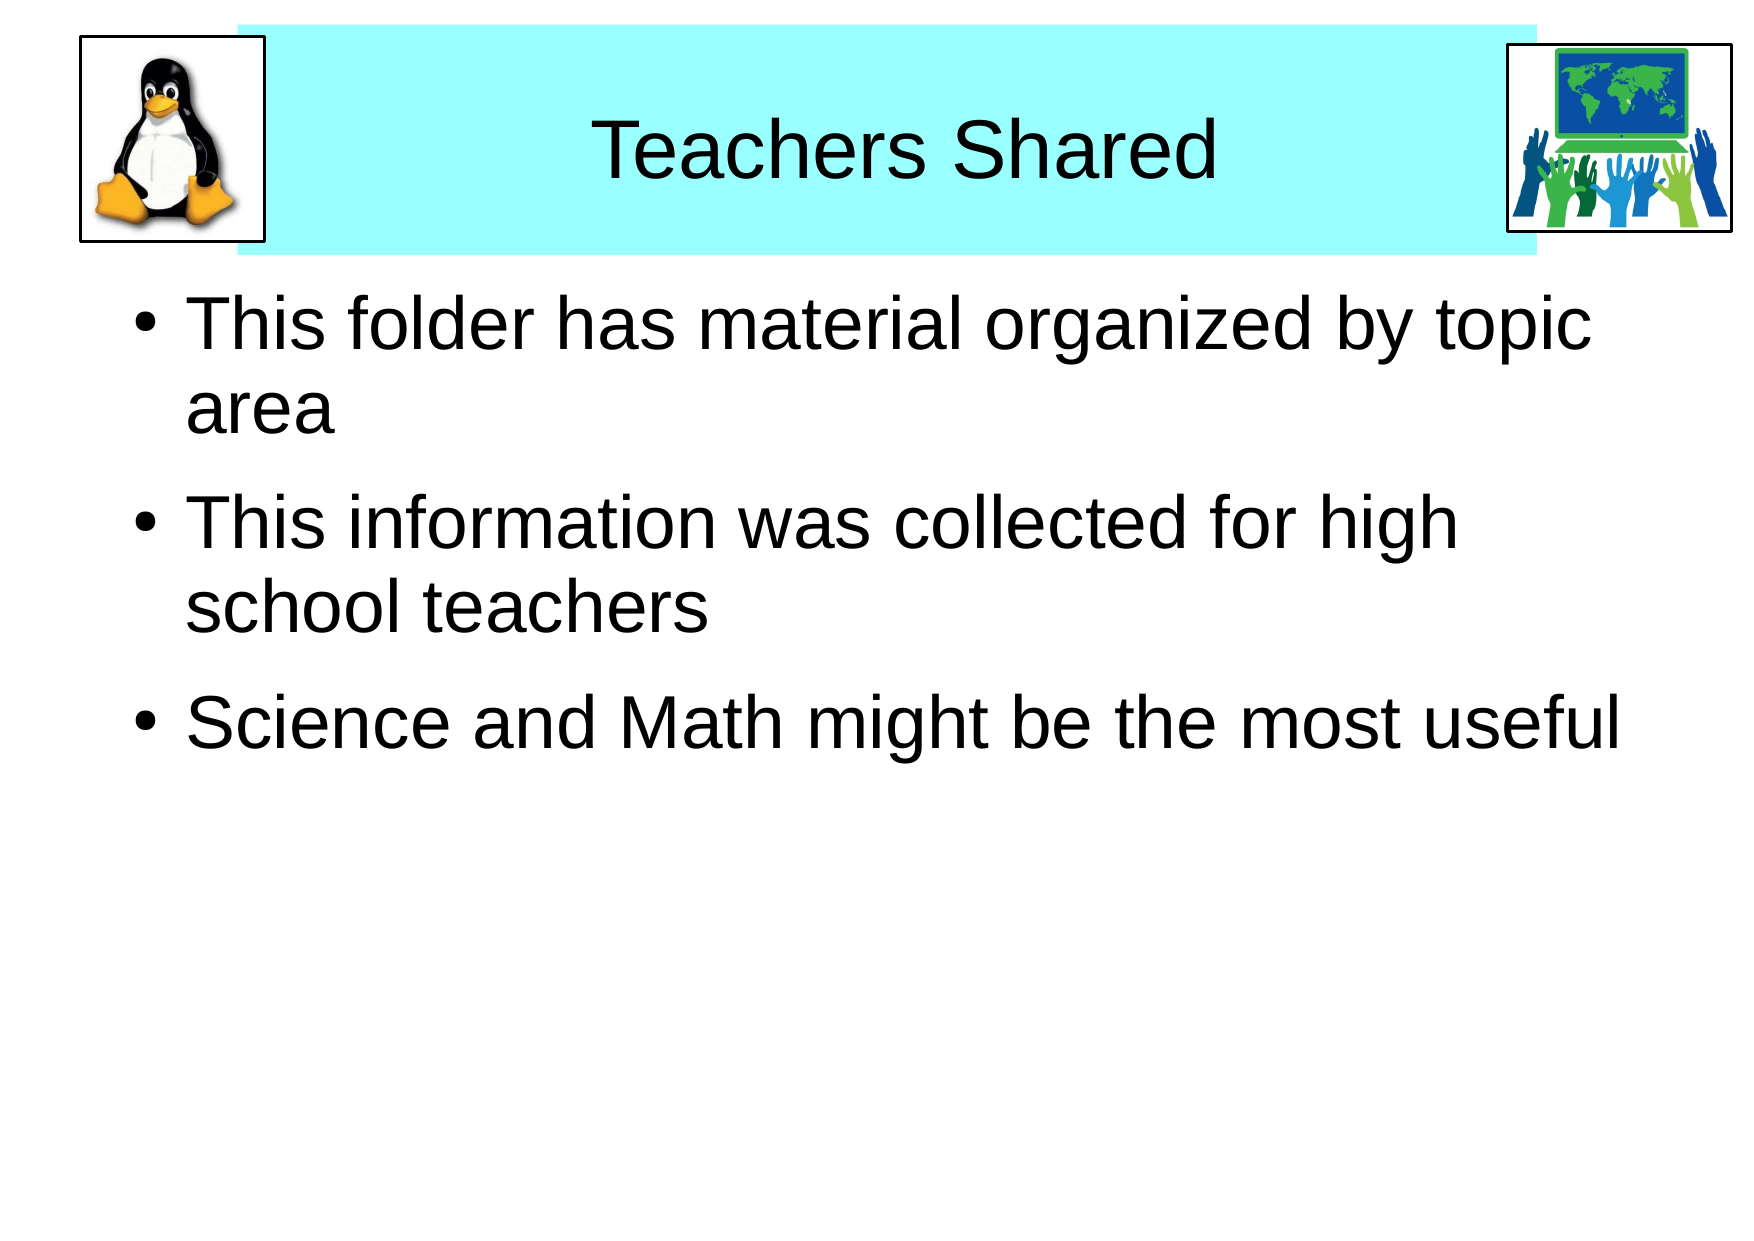

# Teachers Shared
This folder has material organized by topic area
This information was collected for high school teachers
Science and Math might be the most useful